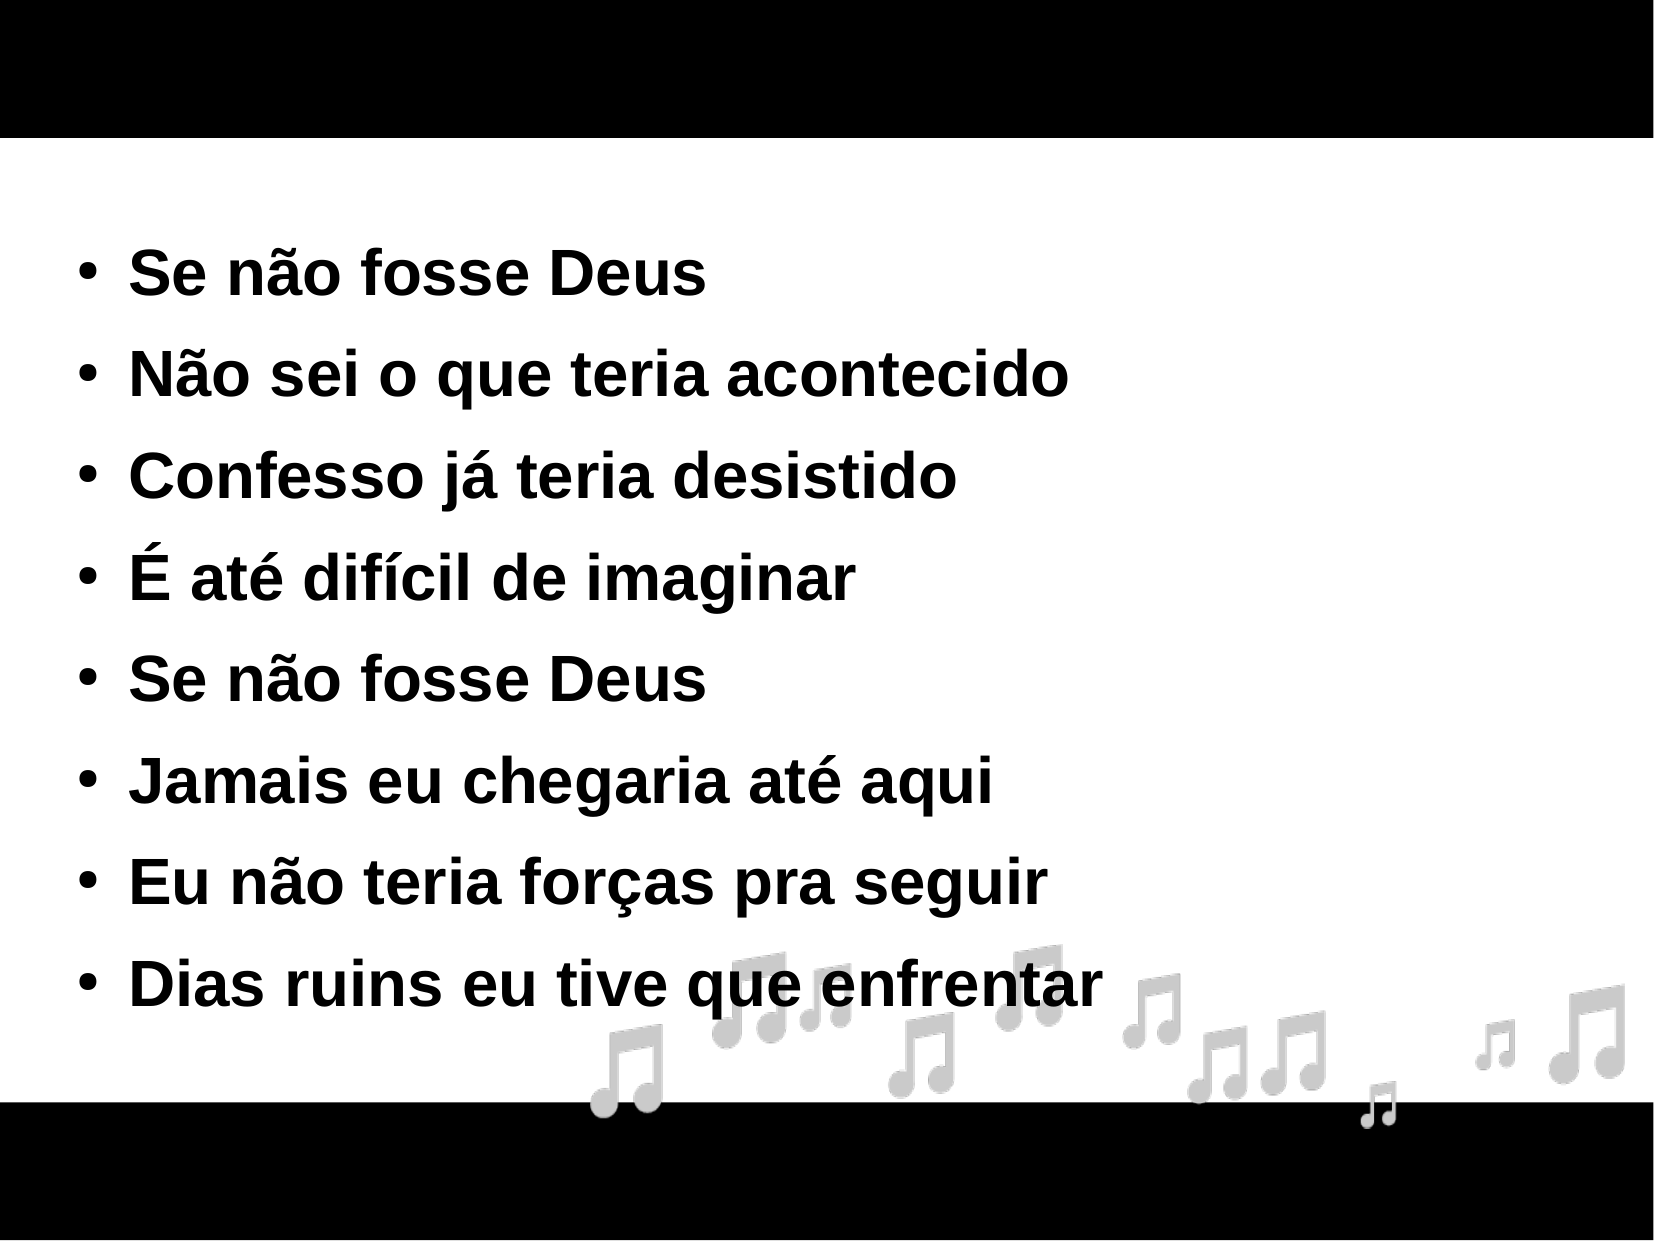

# Se não fosse Deus
Não sei o que teria acontecido
Confesso já teria desistido
É até difícil de imaginar
Se não fosse Deus
Jamais eu chegaria até aqui
Eu não teria forças pra seguir
Dias ruins eu tive que enfrentar